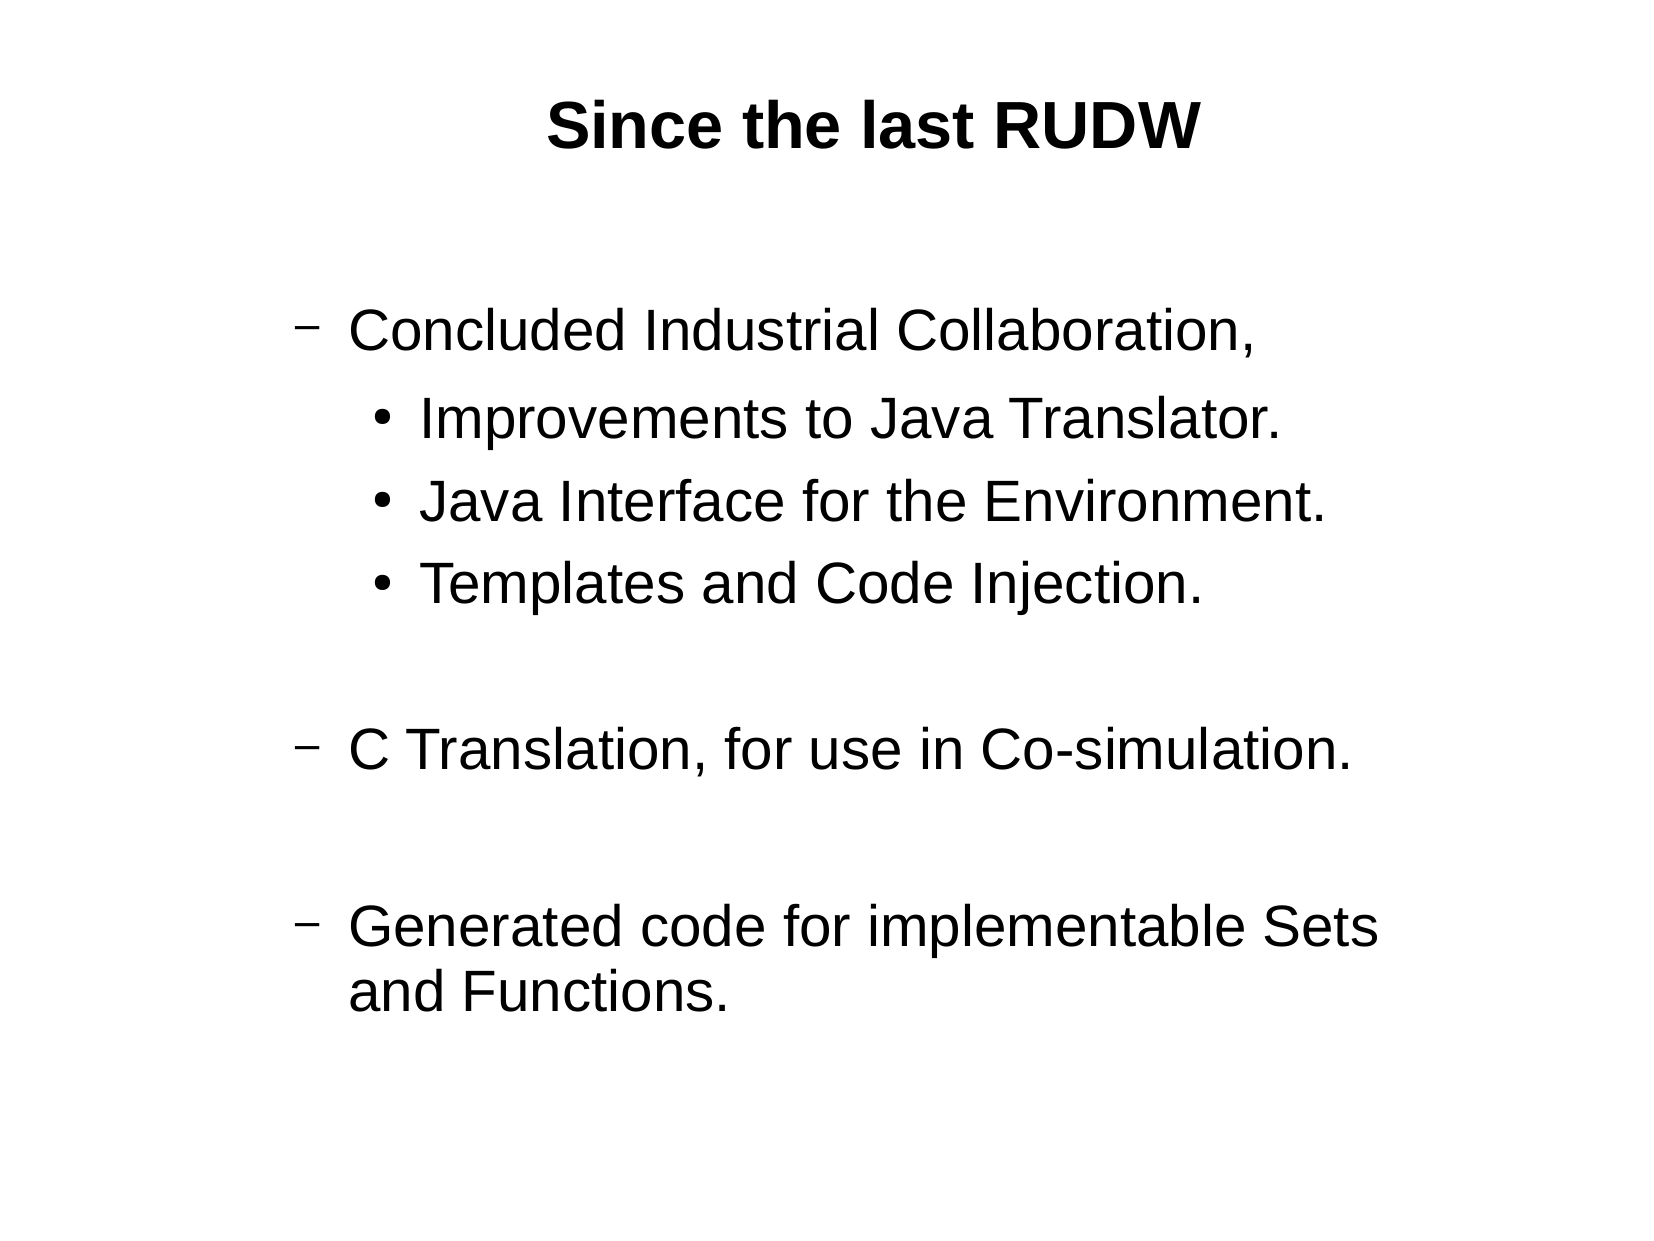

# Since the last RUDW
Concluded Industrial Collaboration,
Improvements to Java Translator.
Java Interface for the Environment.
Templates and Code Injection.
C Translation, for use in Co-simulation.
Generated code for implementable Sets and Functions.